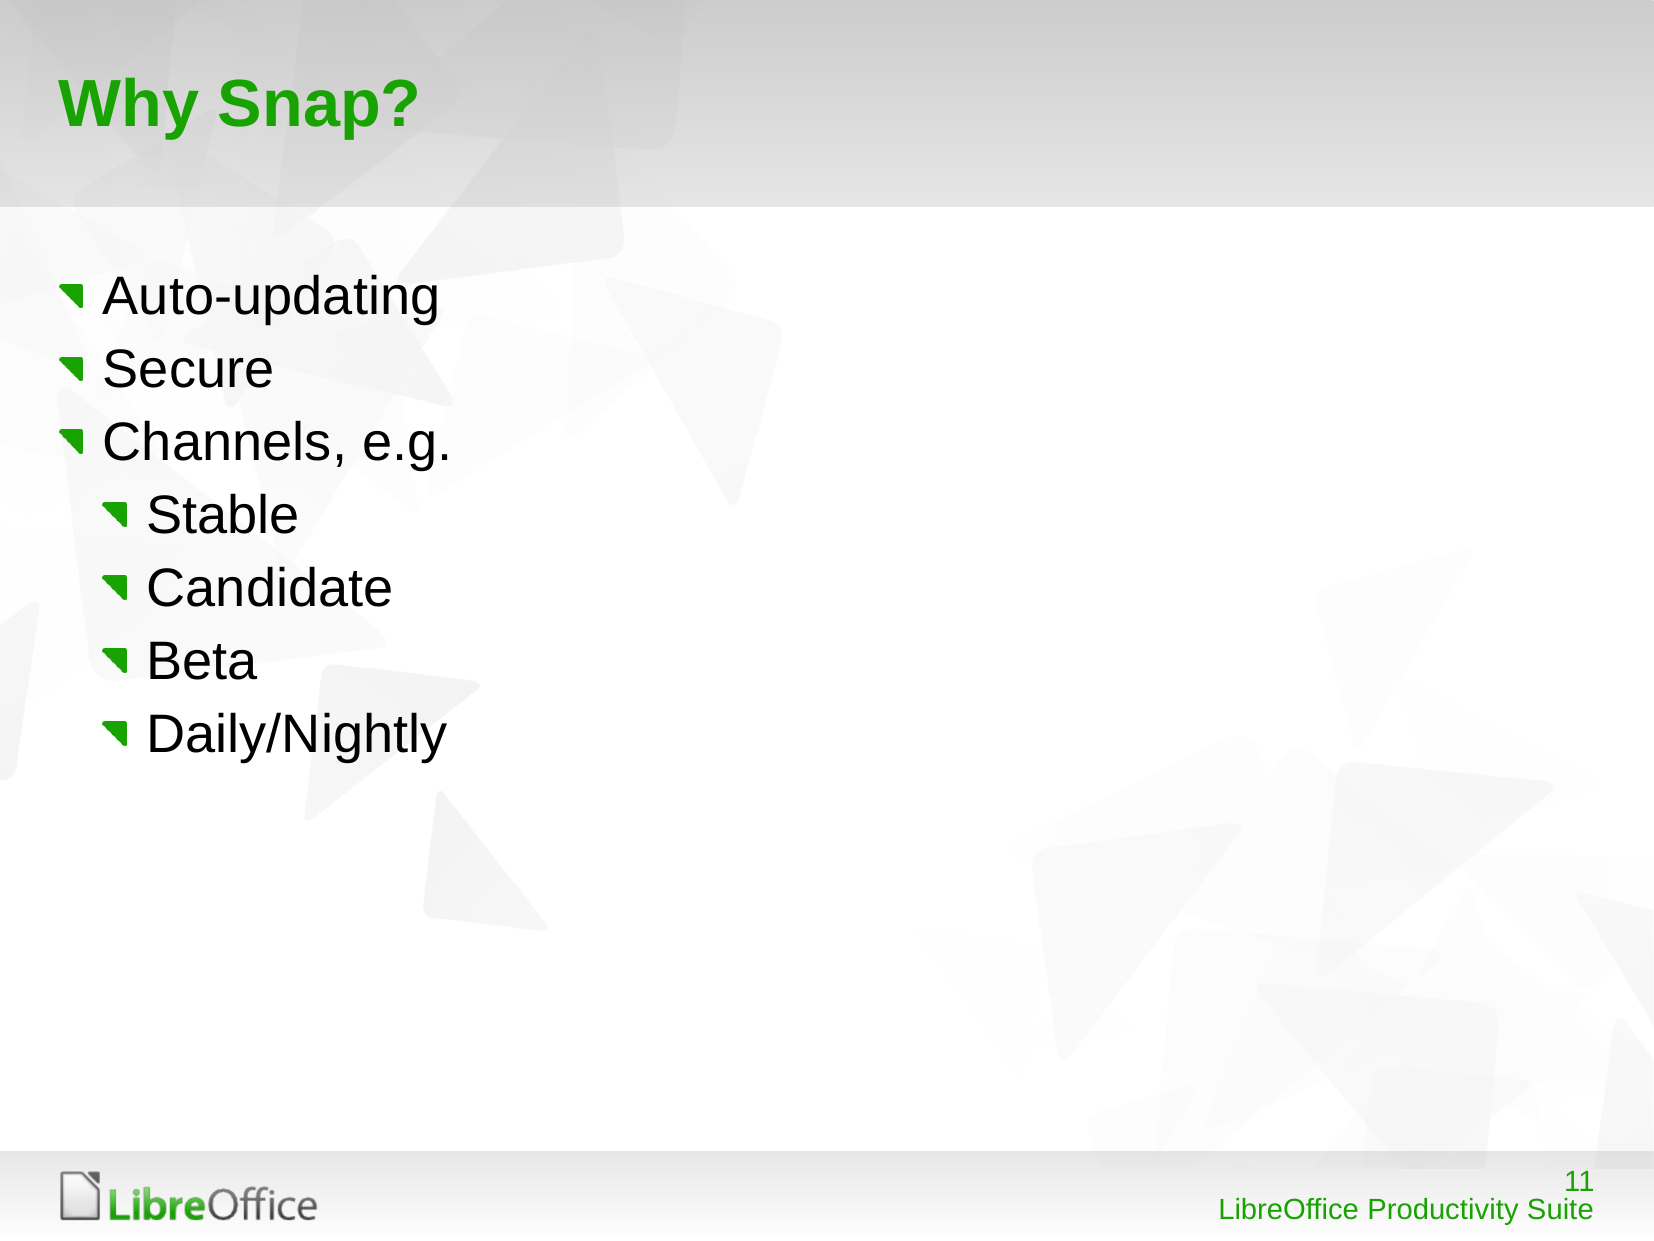

# Why Snap?
Auto-updating
Secure
Channels, e.g.
Stable
Candidate
Beta
Daily/Nightly
11
LibreOffice Productivity Suite